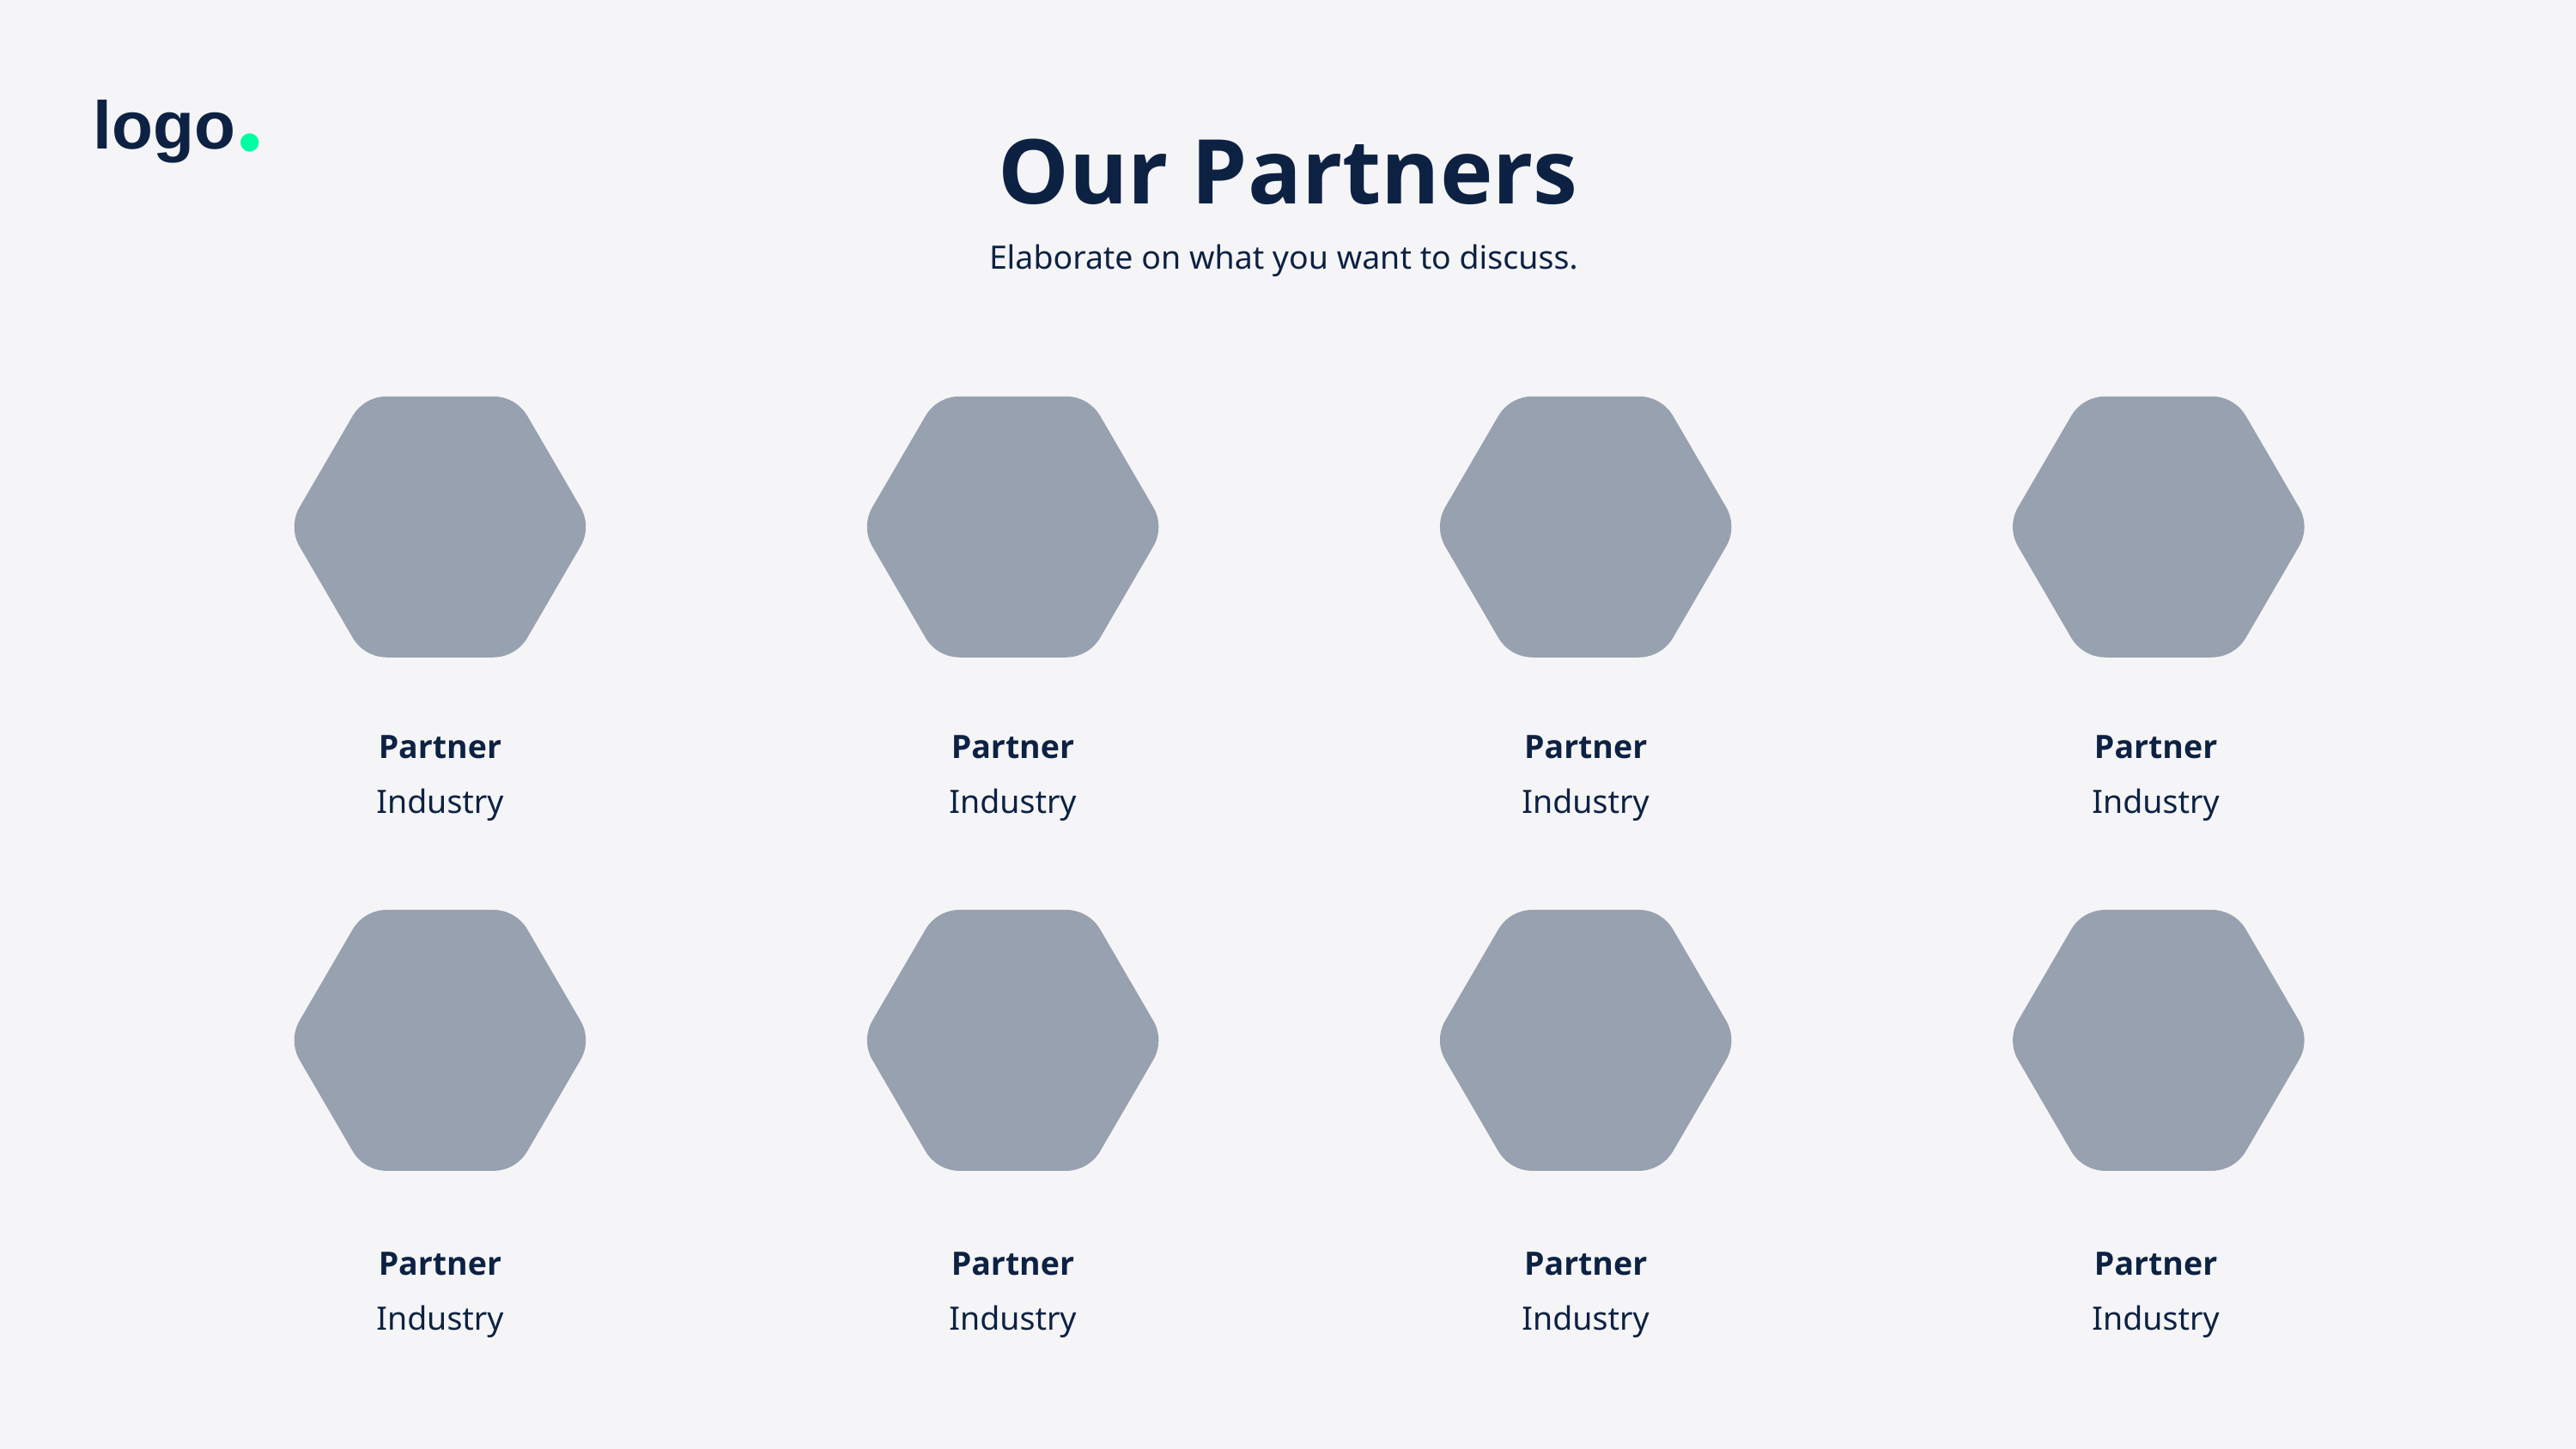

logo
•
Our Partners
Elaborate on what you want to discuss.
Partner
Partner
Partner
Partner
Industry
Industry
Industry
Industry
Partner
Partner
Partner
Partner
Industry
Industry
Industry
Industry